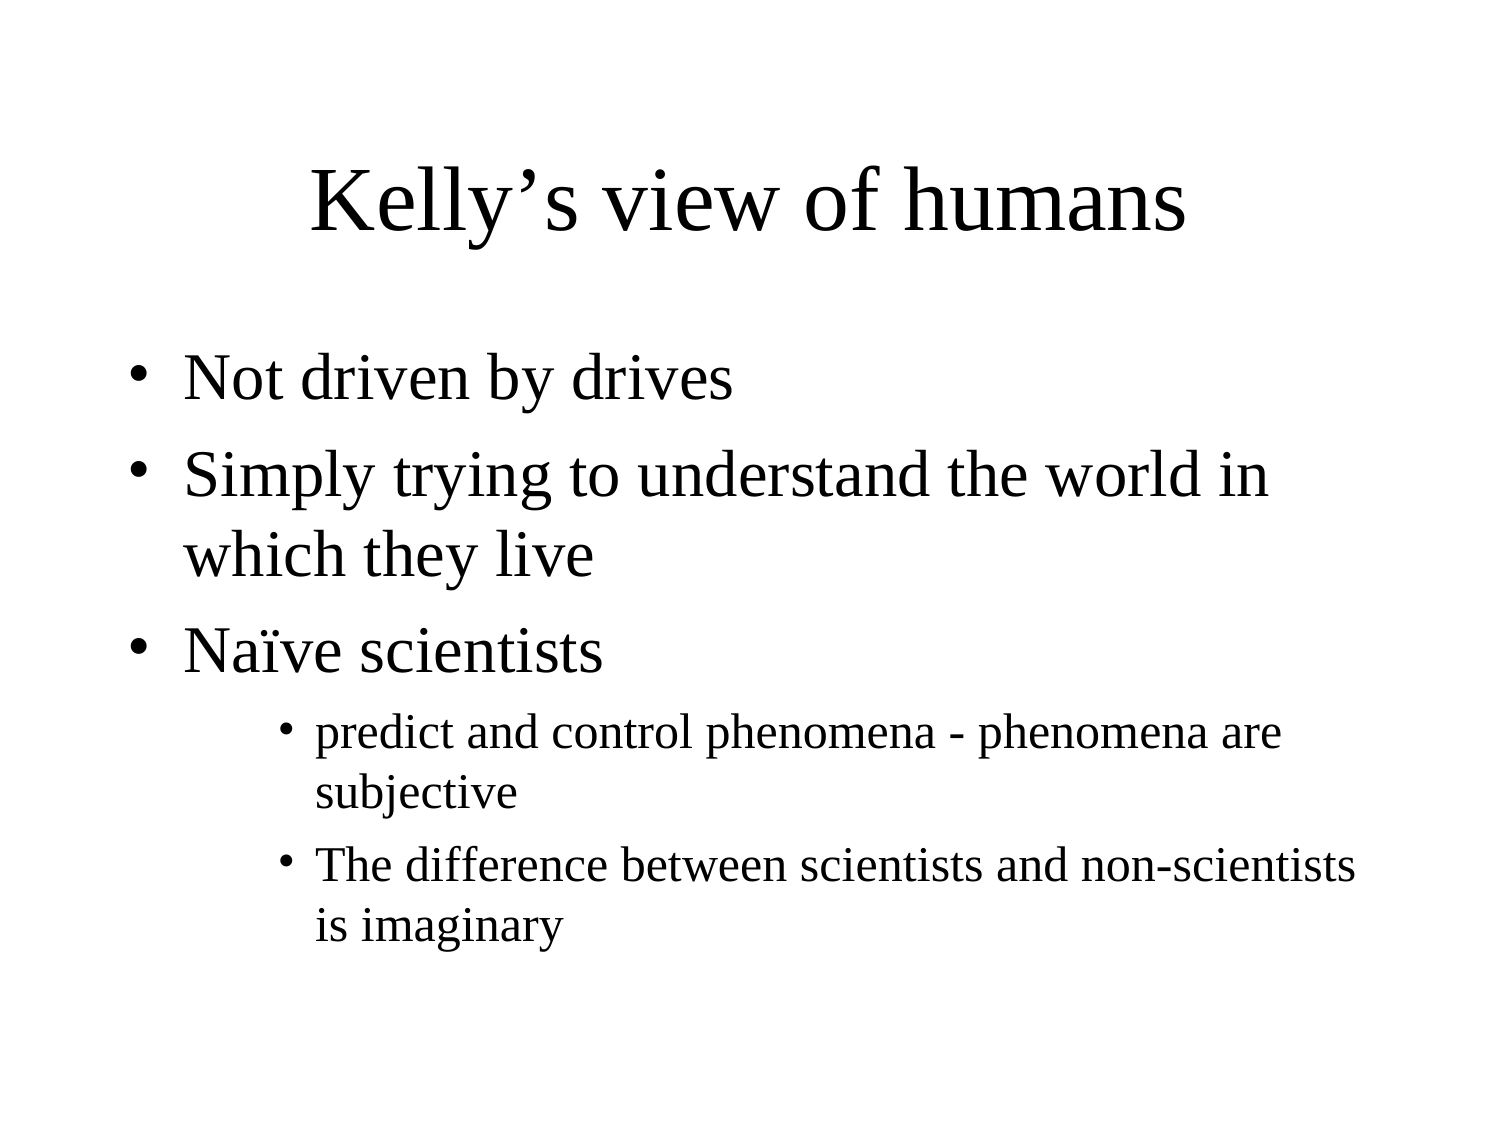

# Kelly’s view of humans
Not driven by drives
Simply trying to understand the world in which they live
Naïve scientists
predict and control phenomena - phenomena are subjective
The difference between scientists and non-scientists is imaginary